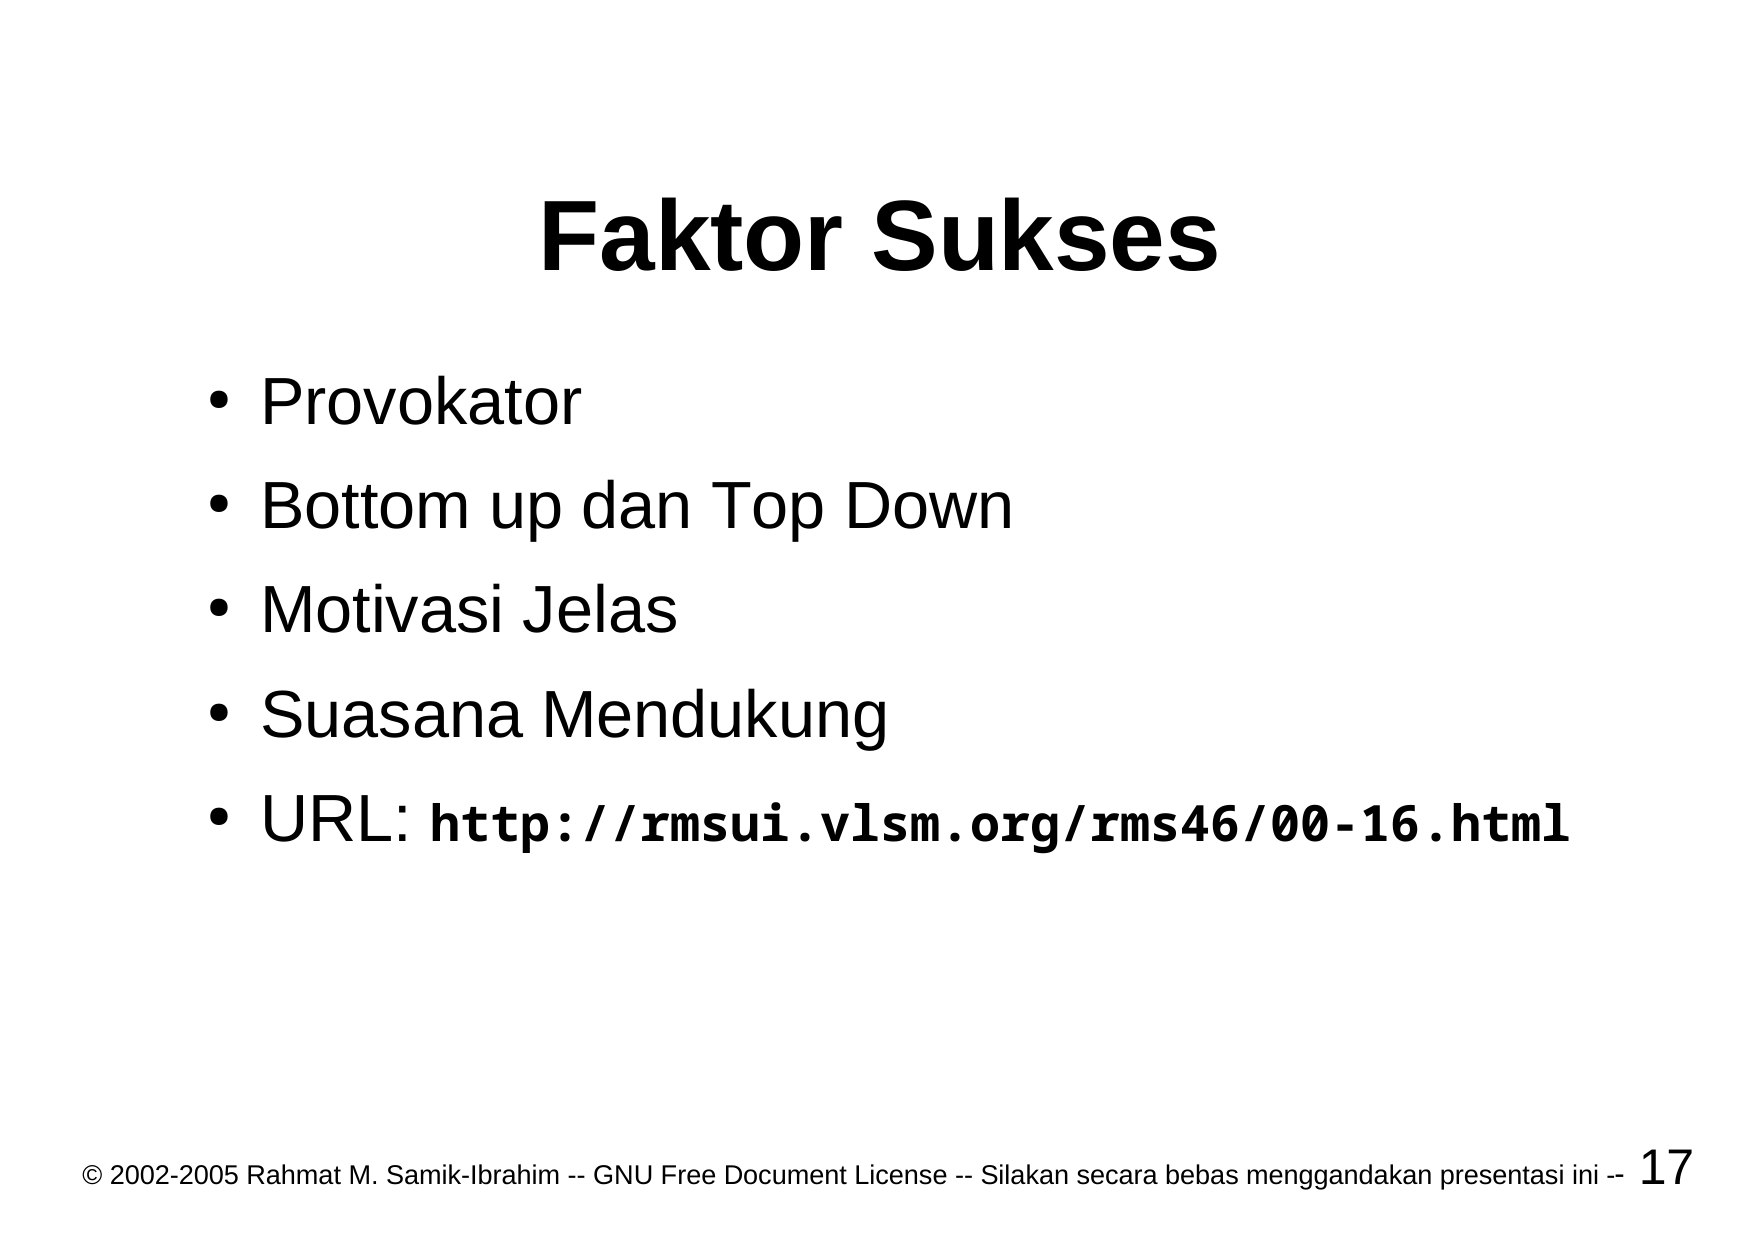

# Faktor Sukses
Provokator
Bottom up dan Top Down
Motivasi Jelas
Suasana Mendukung
URL: http://rmsui.vlsm.org/rms46/00-16.html